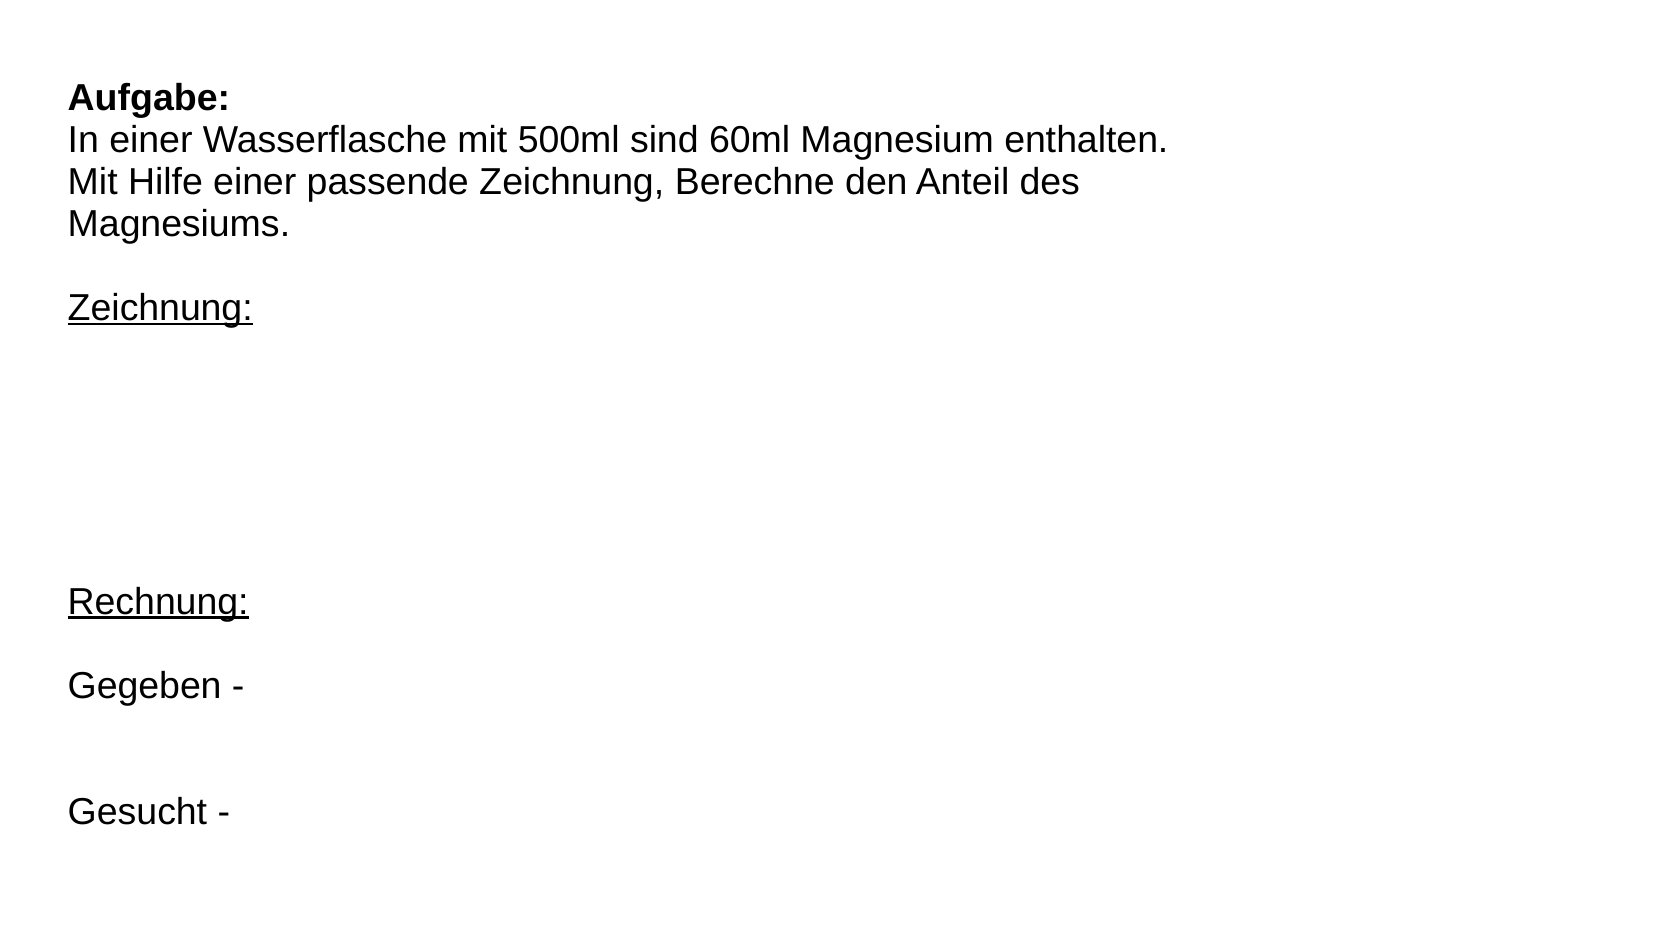

Aufgabe:
In einer Wasserflasche mit 500ml sind 60ml Magnesium enthalten.
Mit Hilfe einer passende Zeichnung, Berechne den Anteil des Magnesiums.
Zeichnung:
Rechnung:
Gegeben -
Gesucht -